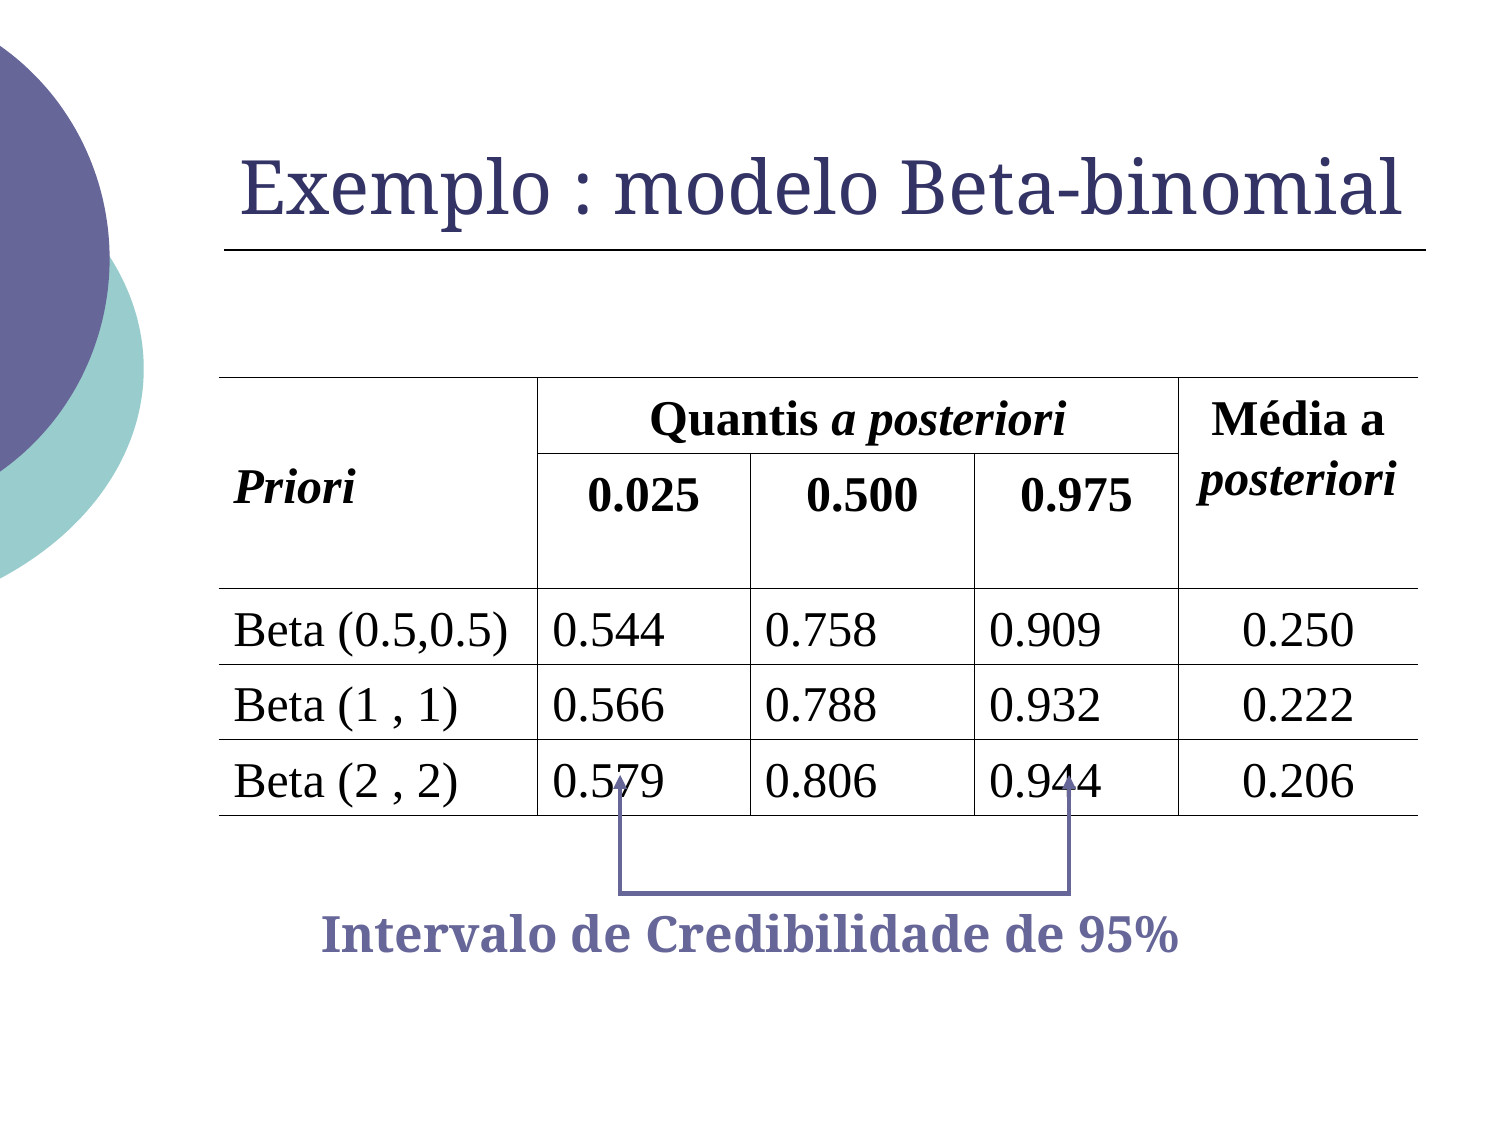

# Exemplo : modelo Beta-binomial
| Priori | Quantis a posteriori | | | Média a posteriori |
| --- | --- | --- | --- | --- |
| | 0.025 | 0.500 | 0.975 | |
| Beta (0.5,0.5) | 0.544 | 0.758 | 0.909 | 0.250 |
| Beta (1 , 1) | 0.566 | 0.788 | 0.932 | 0.222 |
| Beta (2 , 2) | 0.579 | 0.806 | 0.944 | 0.206 |
Intervalo de Credibilidade de 95%